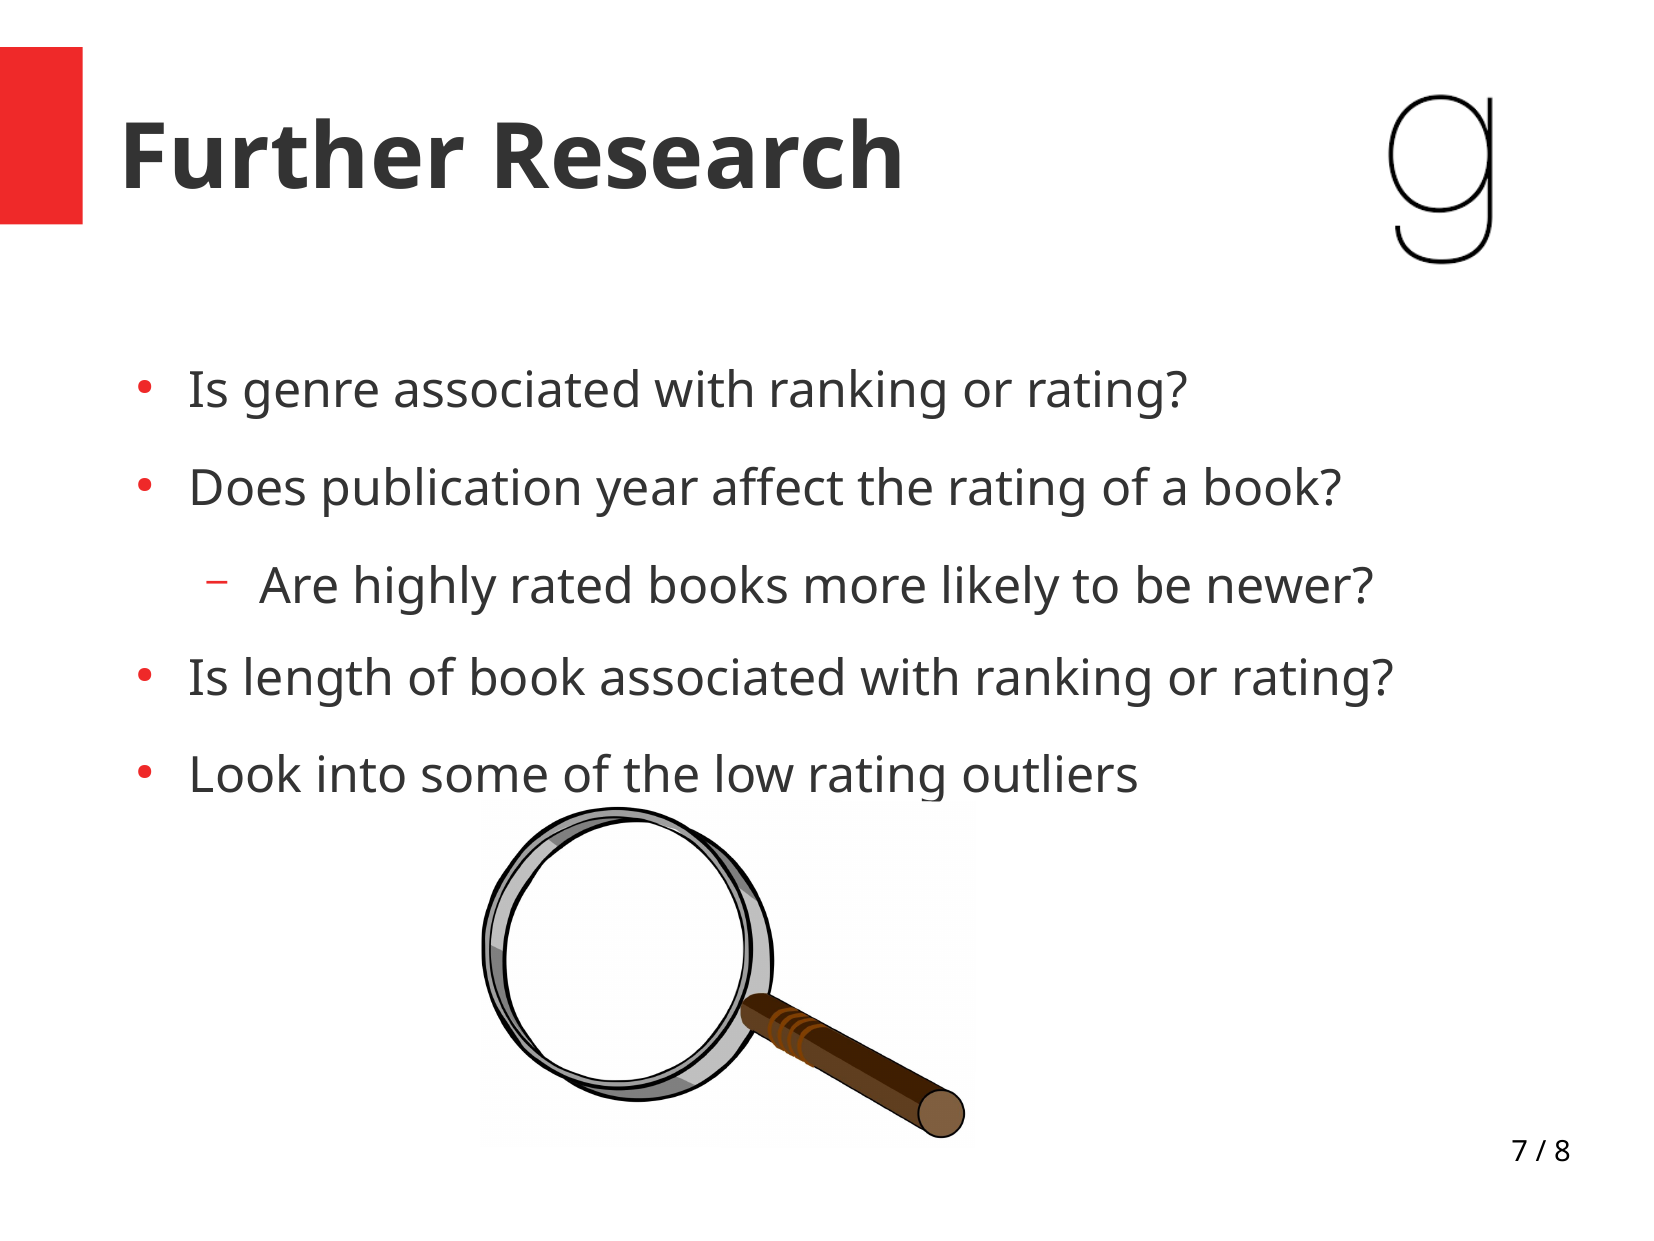

# Further Research
Is genre associated with ranking or rating?
Does publication year affect the rating of a book?
Are highly rated books more likely to be newer?
Is length of book associated with ranking or rating?
Look into some of the low rating outliers
7